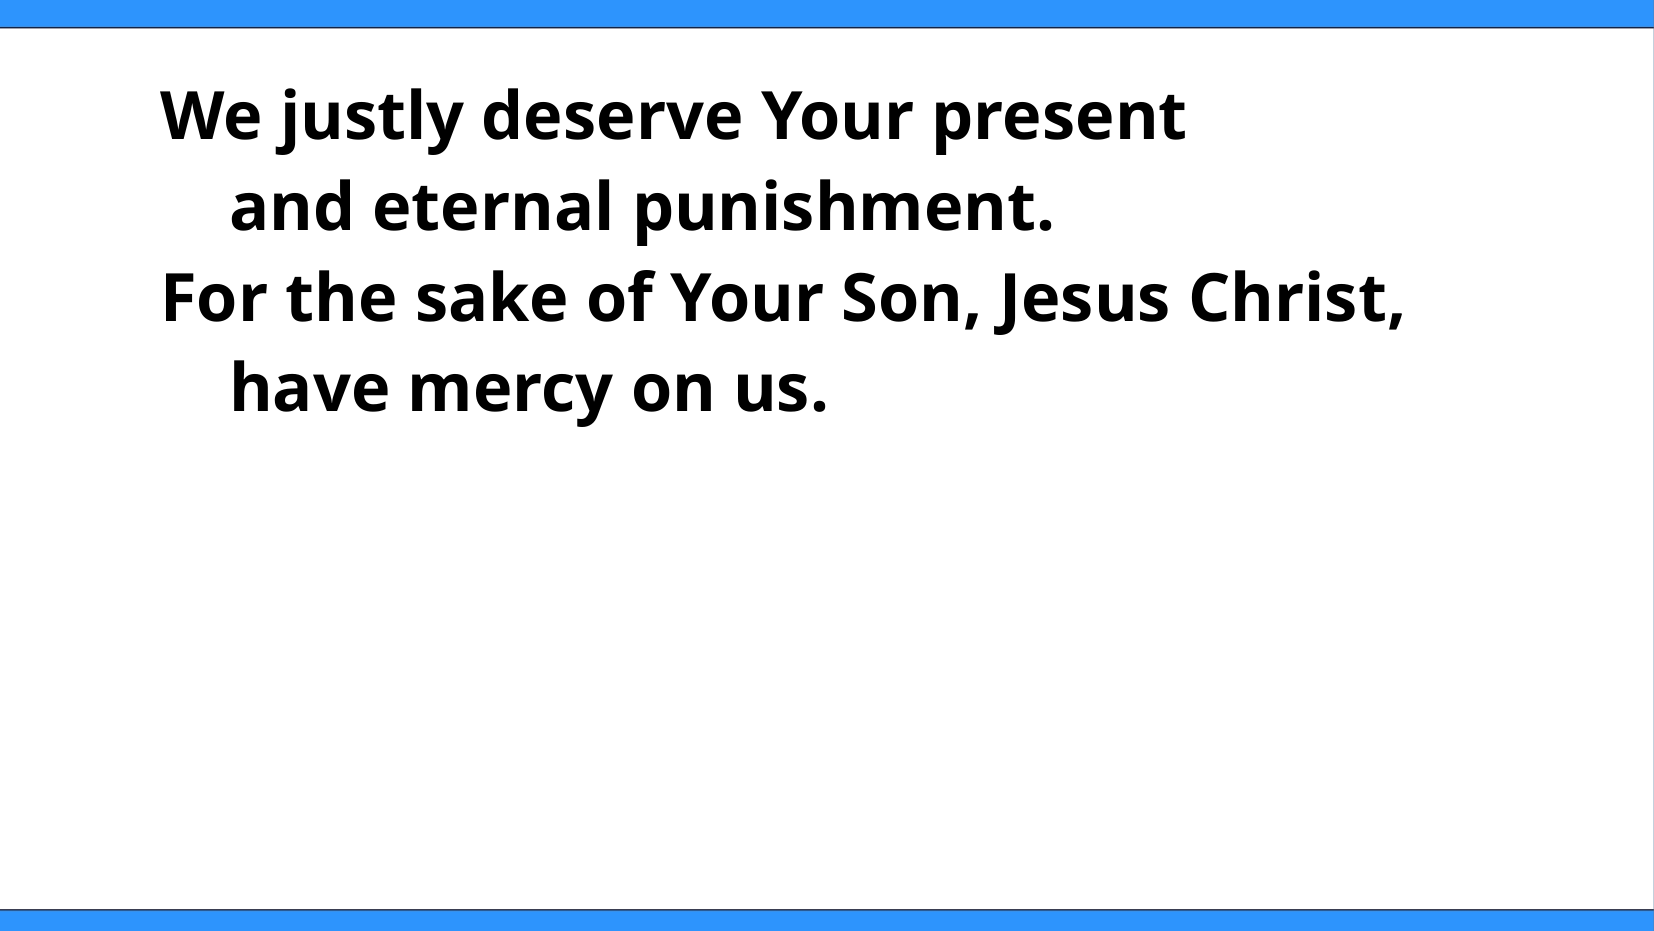

We justly deserve Your present
 and eternal punishment.
 For the sake of Your Son, Jesus Christ,
 have mercy on us.